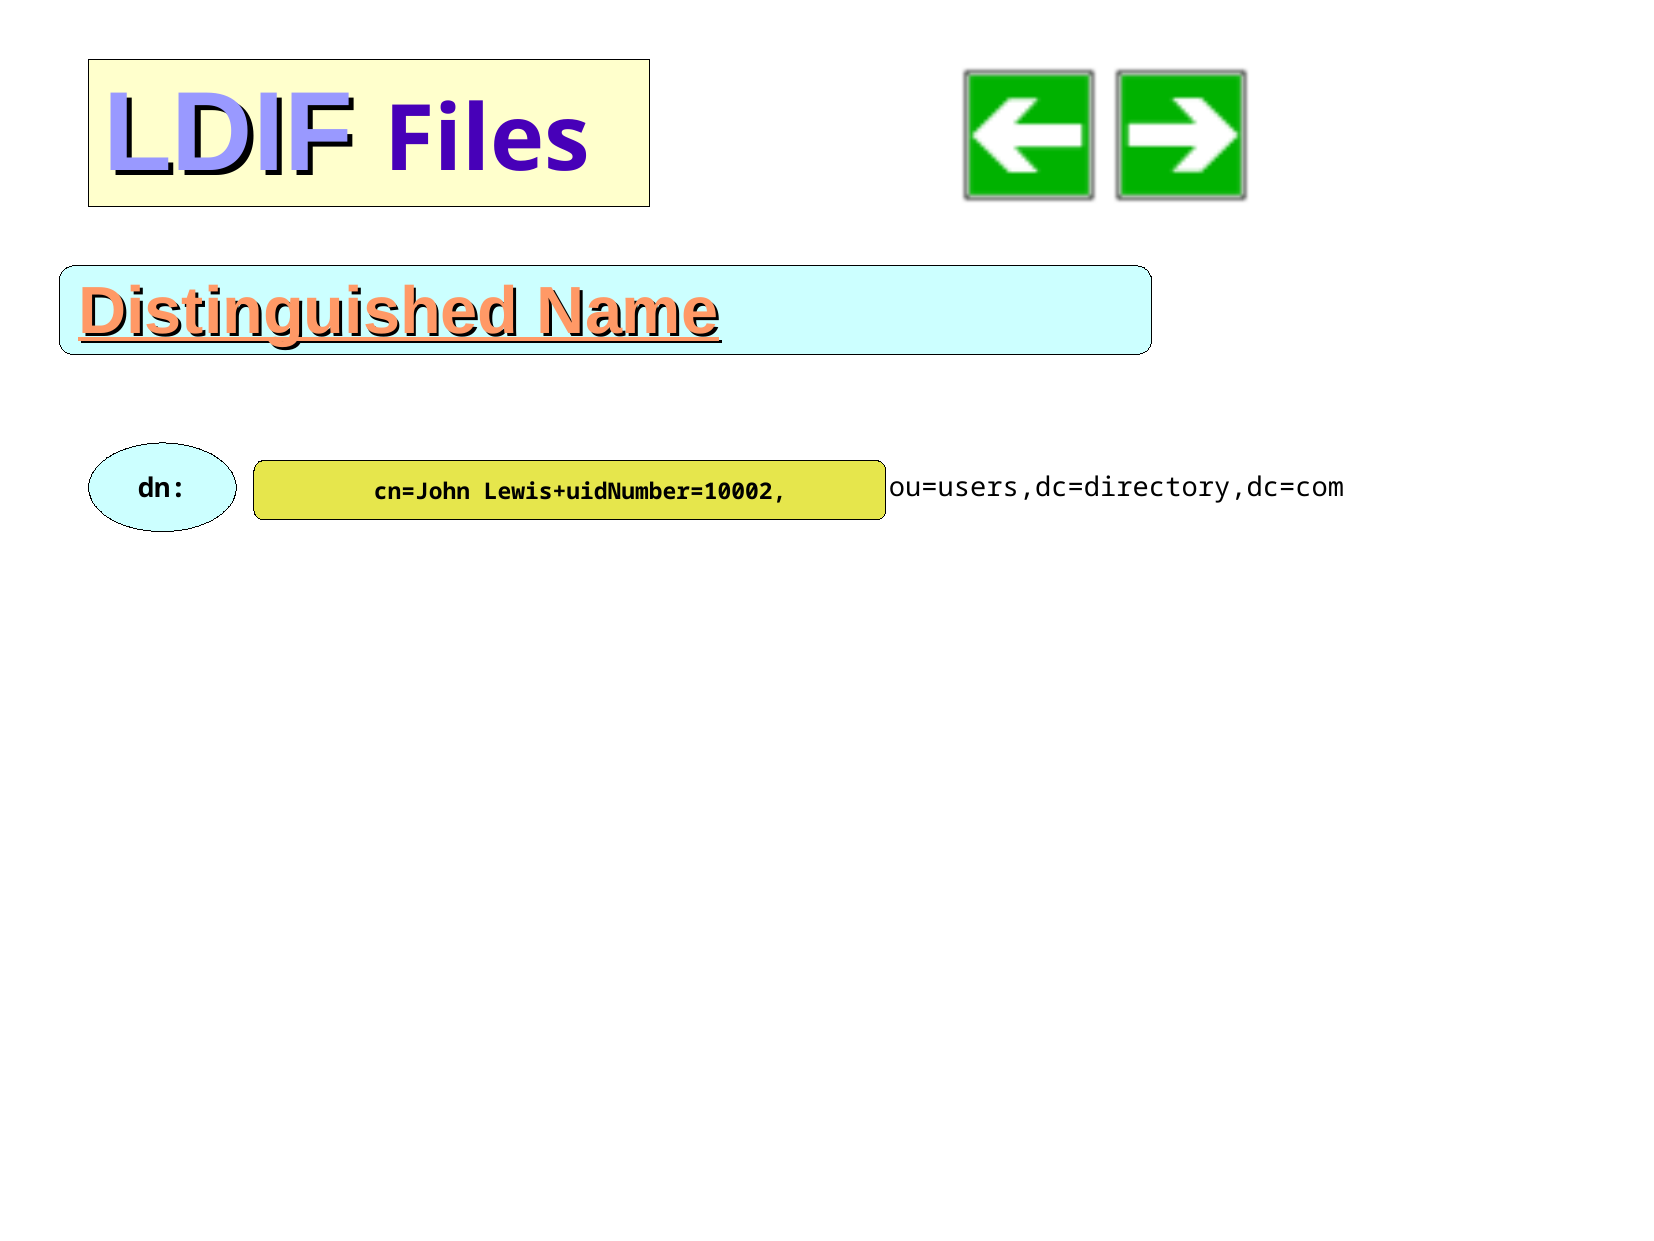

LDIF Files
Distinguished Name
dn:
cn=John Lewis+uidNumber=10002,
ou=users,dc=directory,dc=com